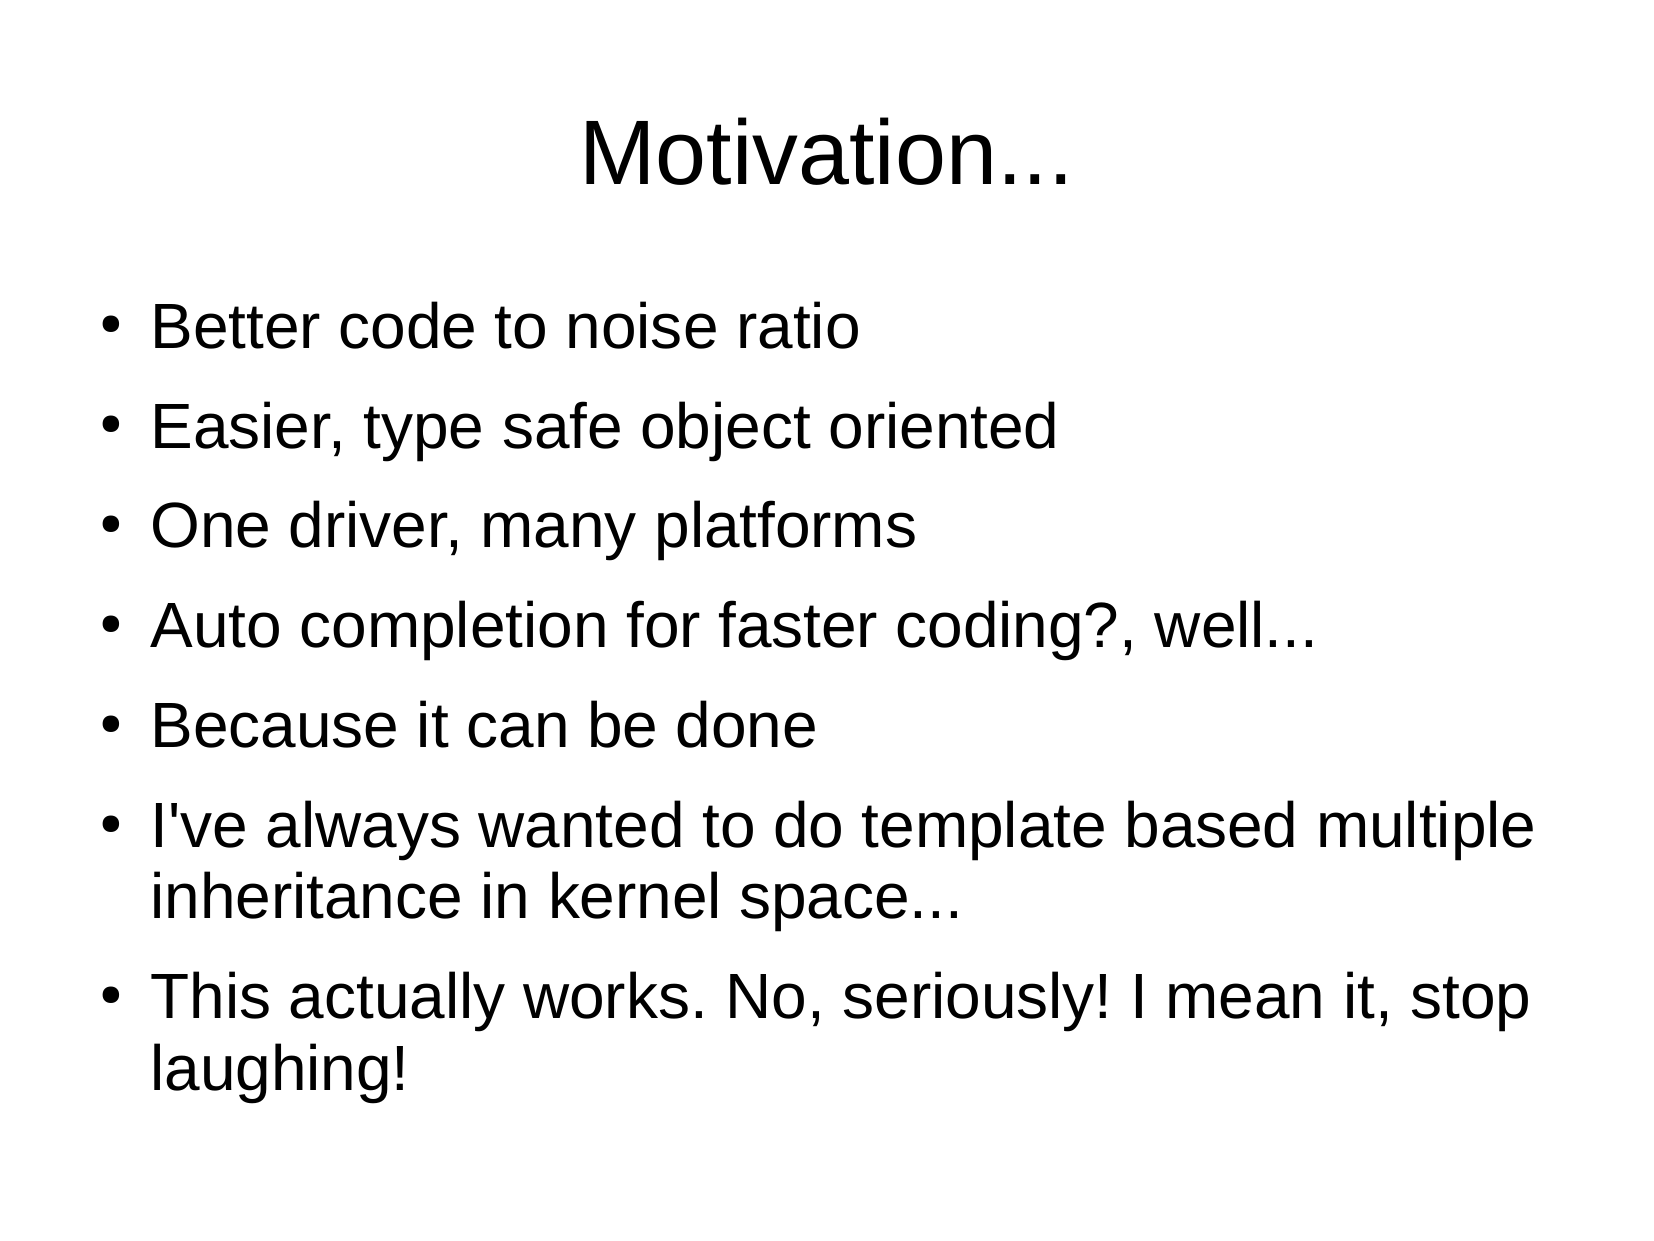

# Motivation...
Better code to noise ratio
Easier, type safe object oriented
One driver, many platforms
Auto completion for faster coding?, well...
Because it can be done
I've always wanted to do template based multiple inheritance in kernel space...
This actually works. No, seriously! I mean it, stop laughing!